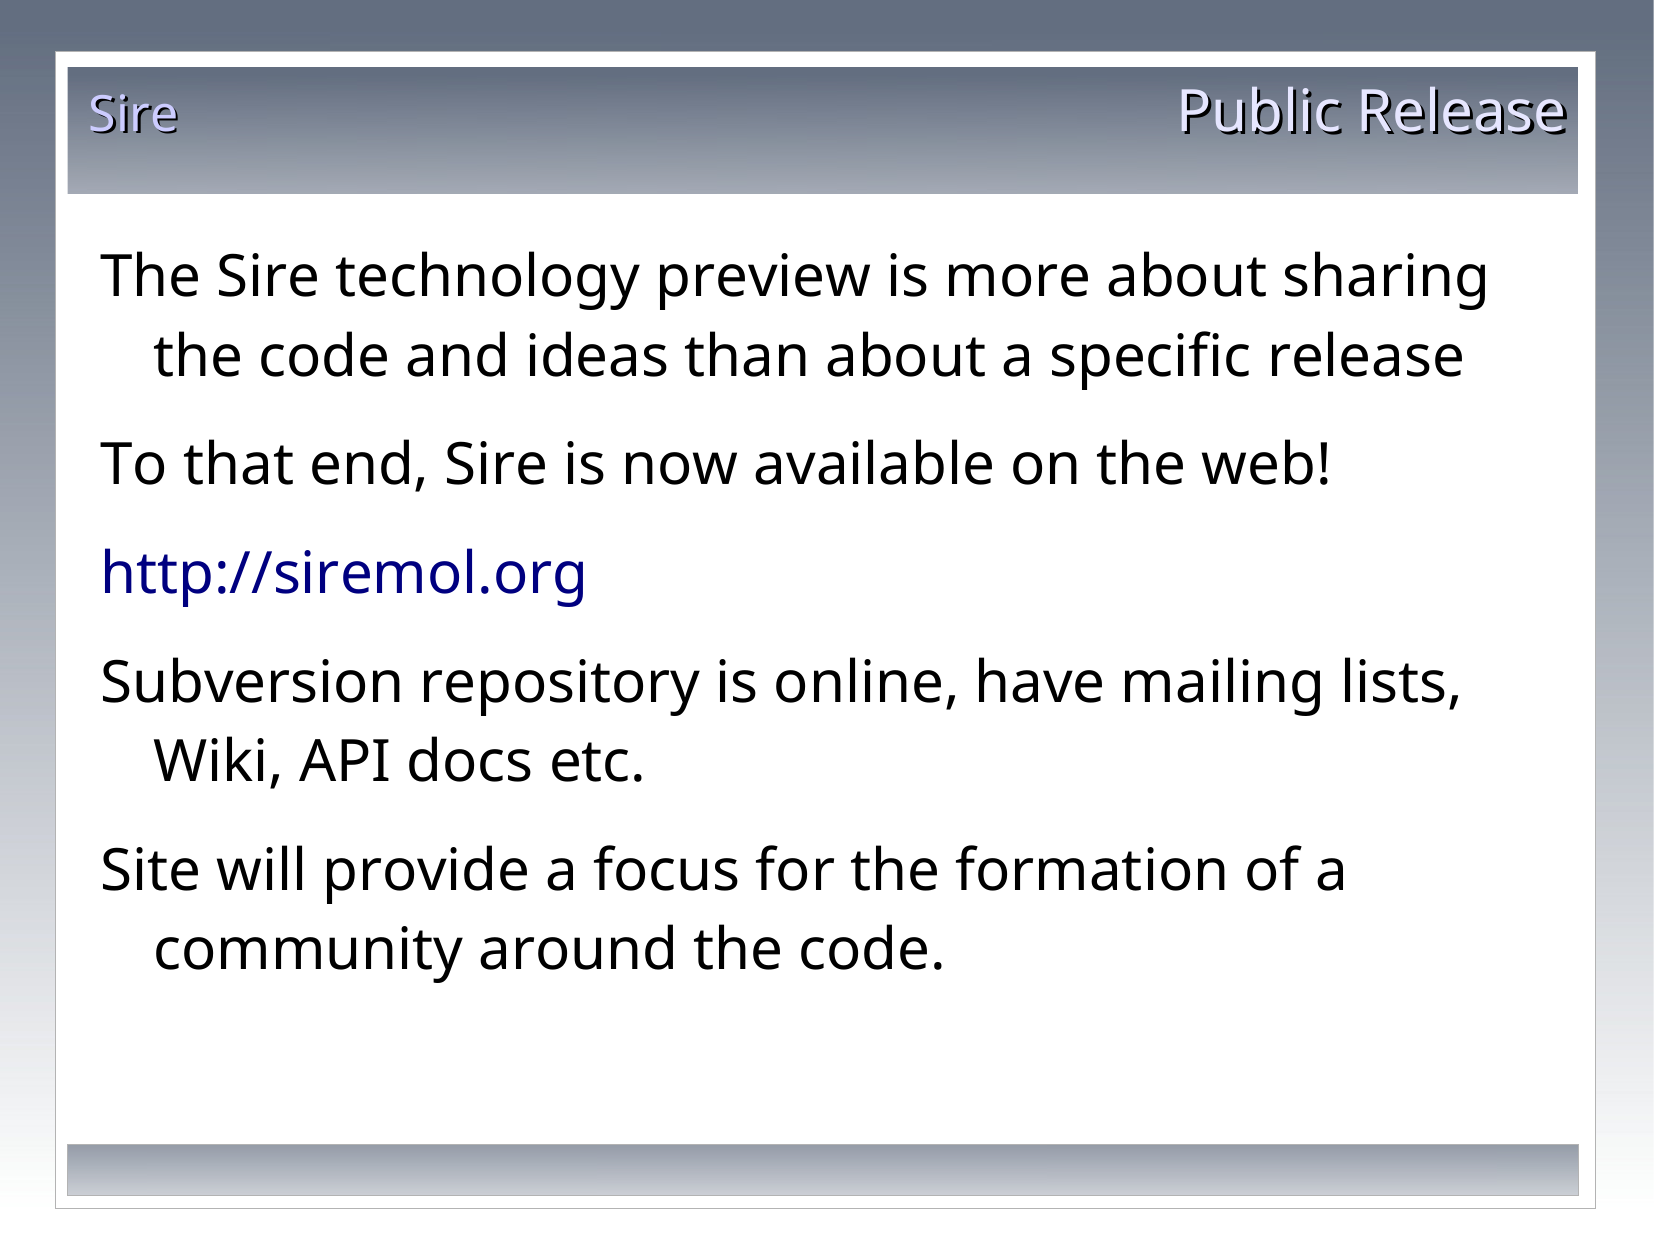

# Public Release
The Sire technology preview is more about sharing the code and ideas than about a specific release
To that end, Sire is now available on the web!
http://siremol.org
Subversion repository is online, have mailing lists, Wiki, API docs etc.
Site will provide a focus for the formation of a community around the code.